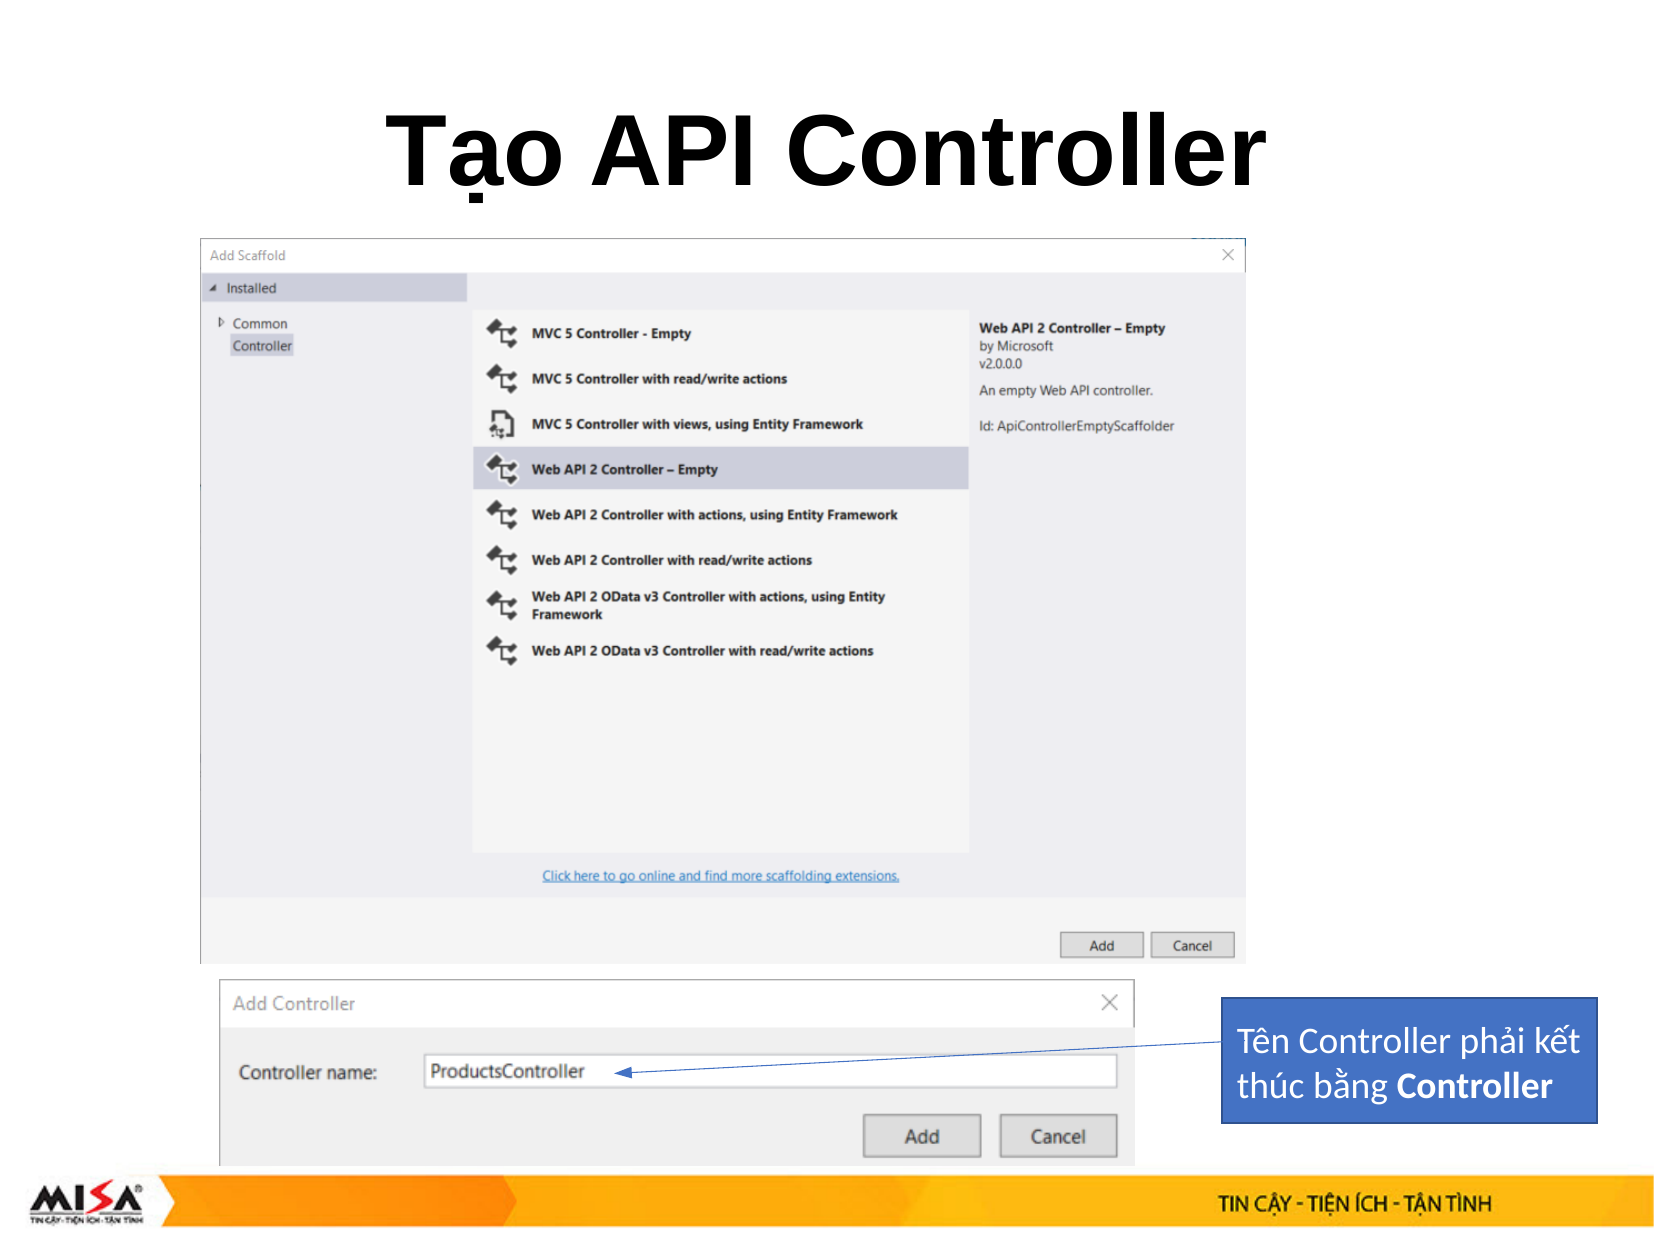

# Tạo API Controller
Tên Controller phải kết thúc bằng Controller